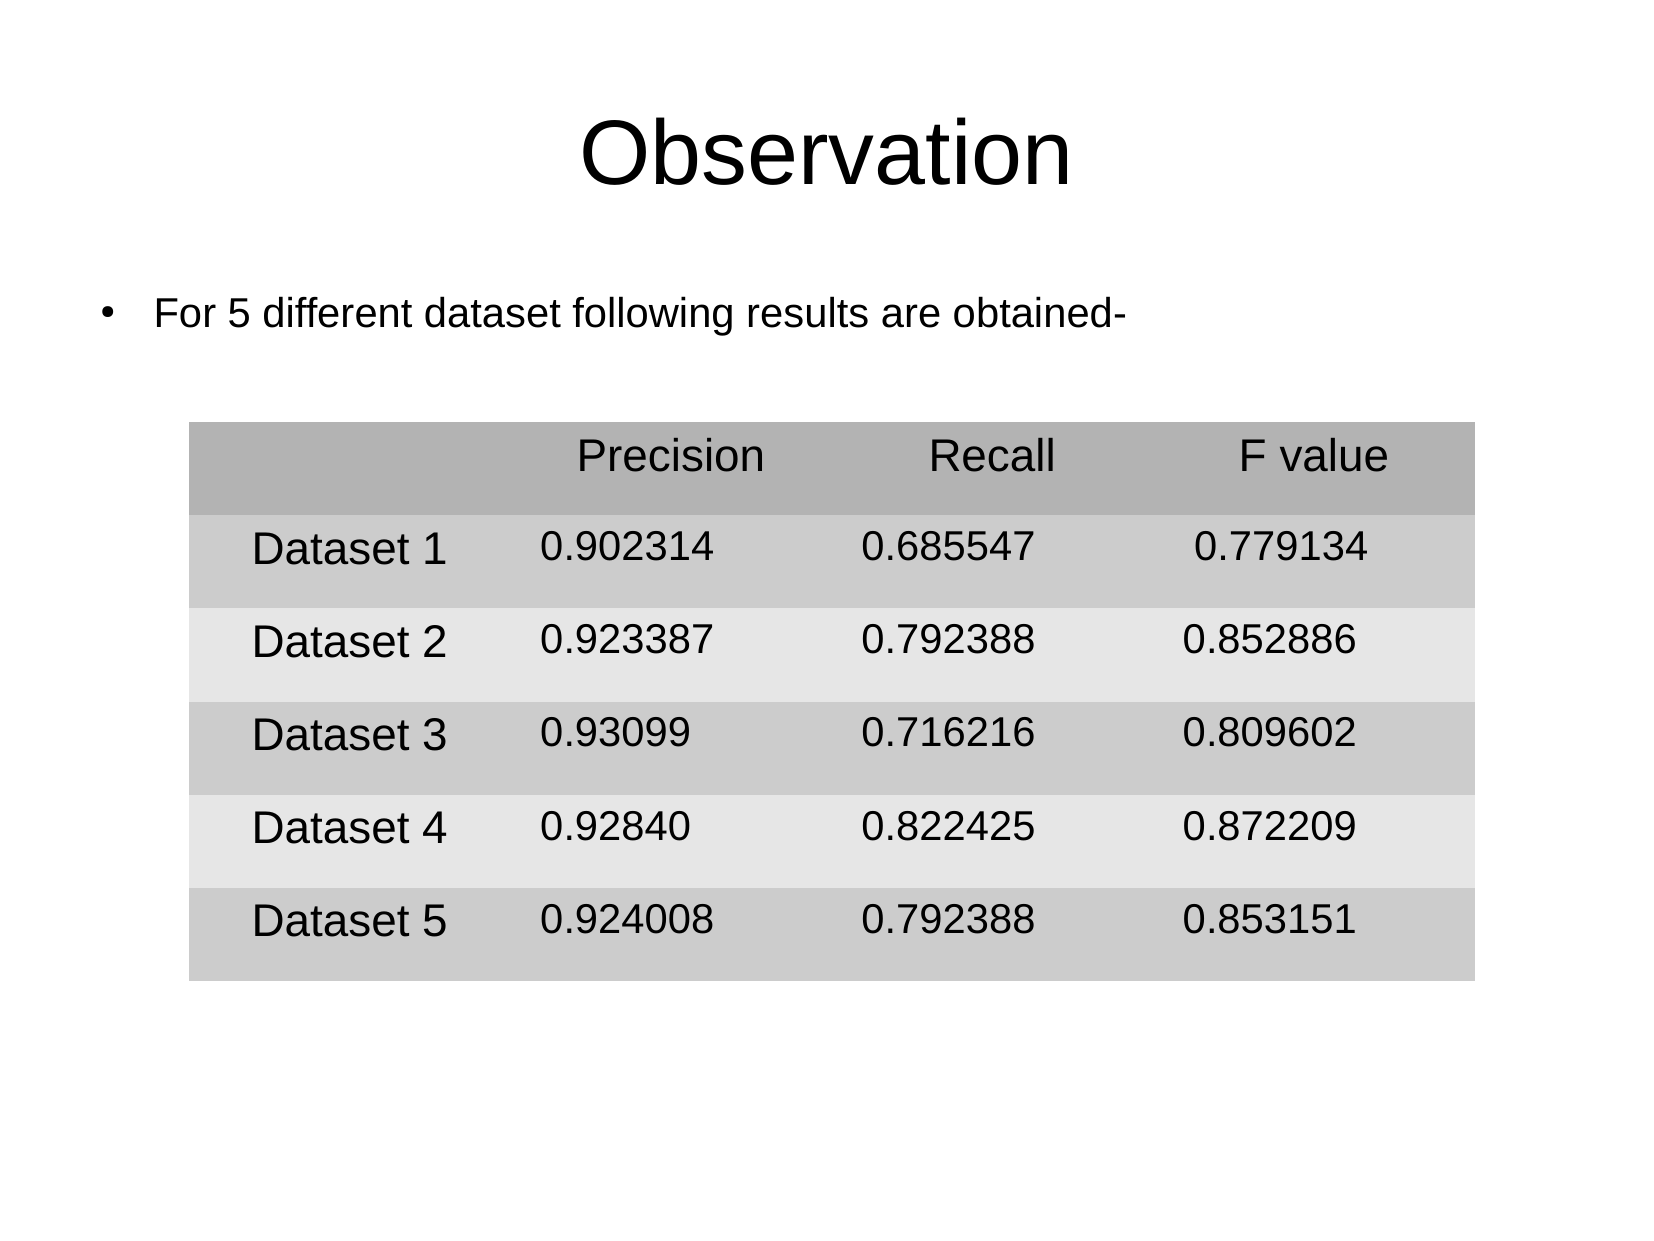

# Observation
For 5 different dataset following results are obtained-
| | Precision | Recall | F value |
| --- | --- | --- | --- |
| Dataset 1 | 0.902314 | 0.685547 | 0.779134 |
| Dataset 2 | 0.923387 | 0.792388 | 0.852886 |
| Dataset 3 | 0.93099 | 0.716216 | 0.809602 |
| Dataset 4 | 0.92840 | 0.822425 | 0.872209 |
| Dataset 5 | 0.924008 | 0.792388 | 0.853151 |